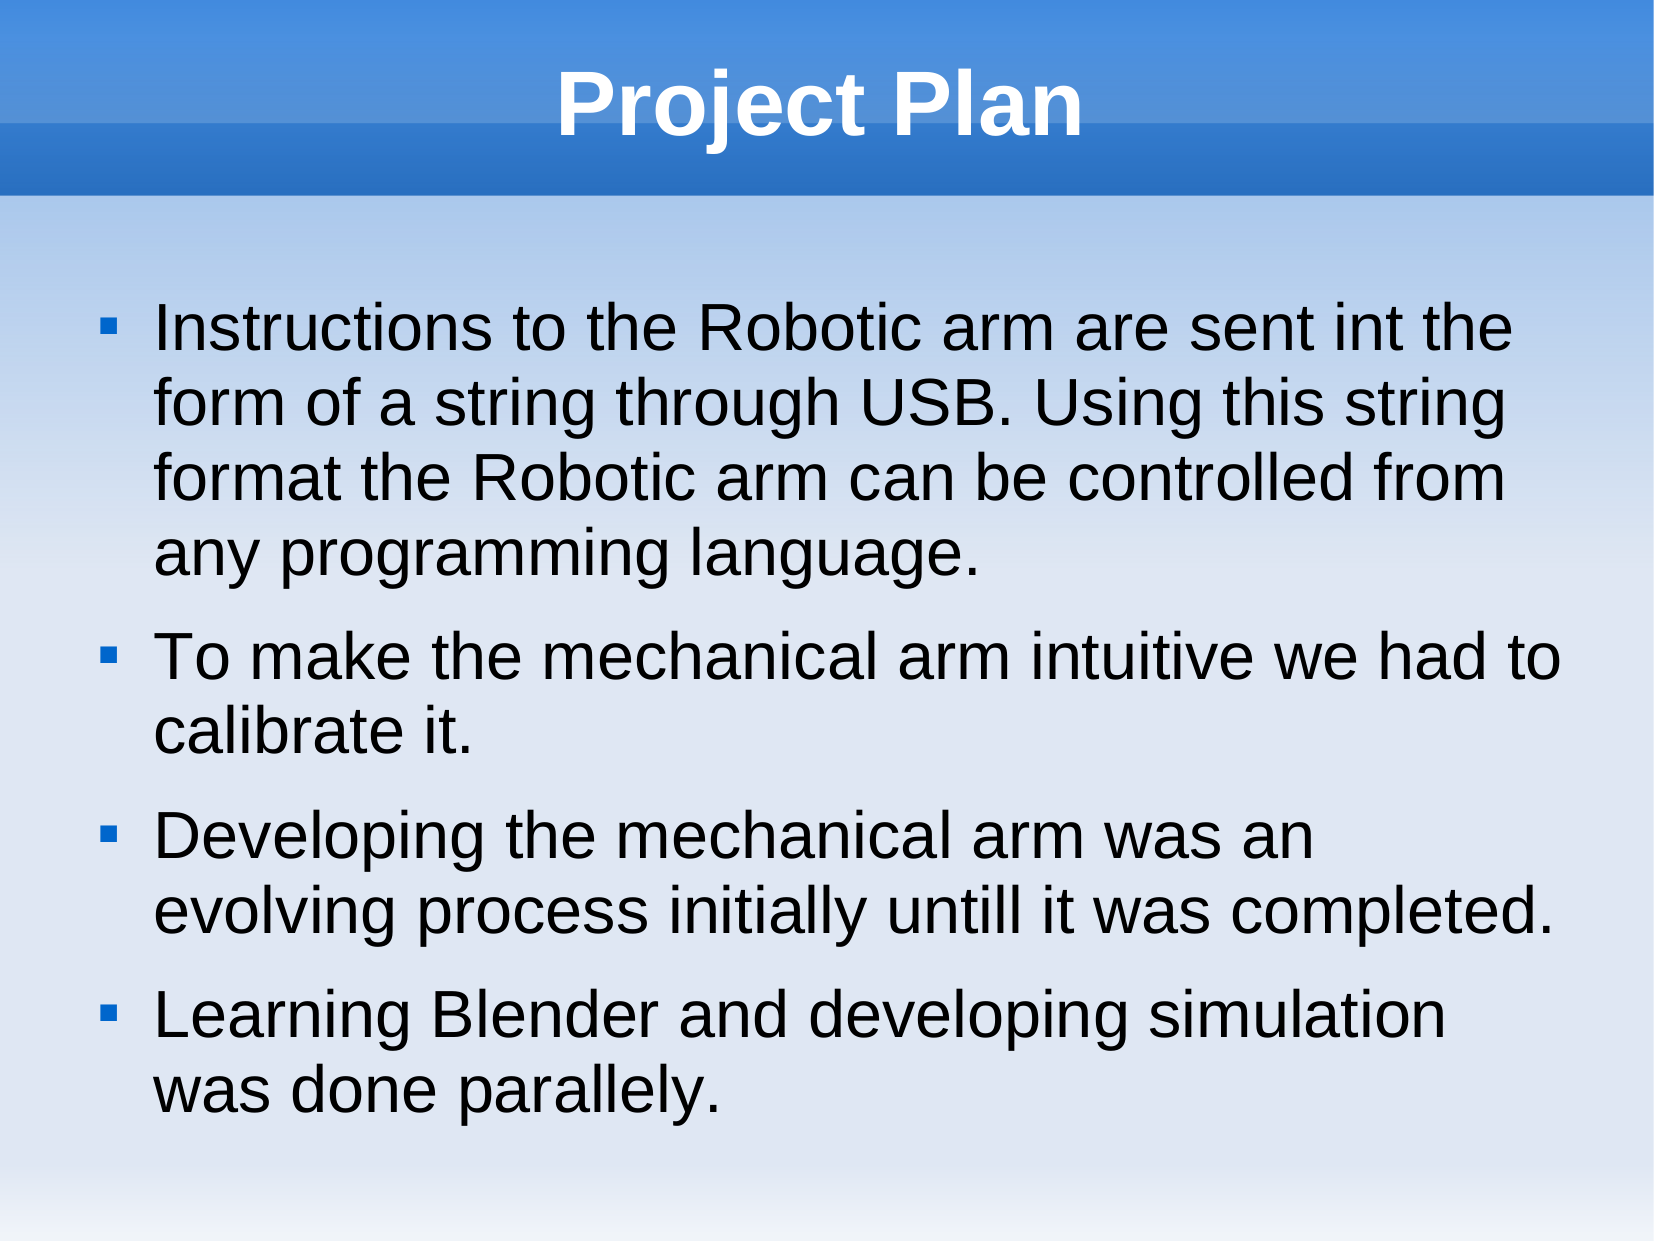

# Project Plan
Instructions to the Robotic arm are sent int the form of a string through USB. Using this string format the Robotic arm can be controlled from any programming language.
To make the mechanical arm intuitive we had to calibrate it.
Developing the mechanical arm was an evolving process initially untill it was completed.
Learning Blender and developing simulation was done parallely.